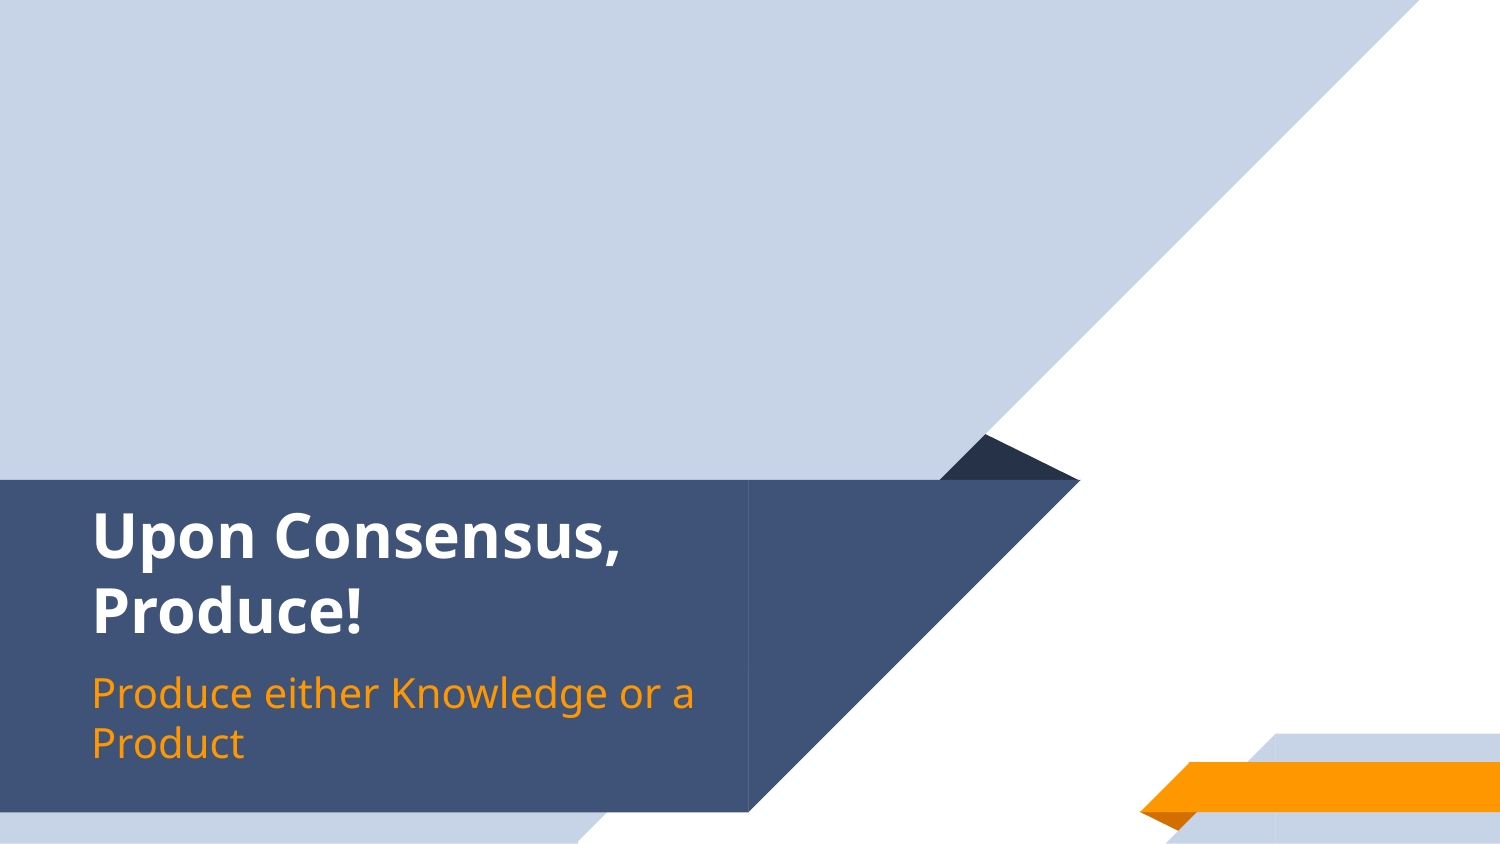

# Upon Consensus, Produce!
Produce either Knowledge or a Product